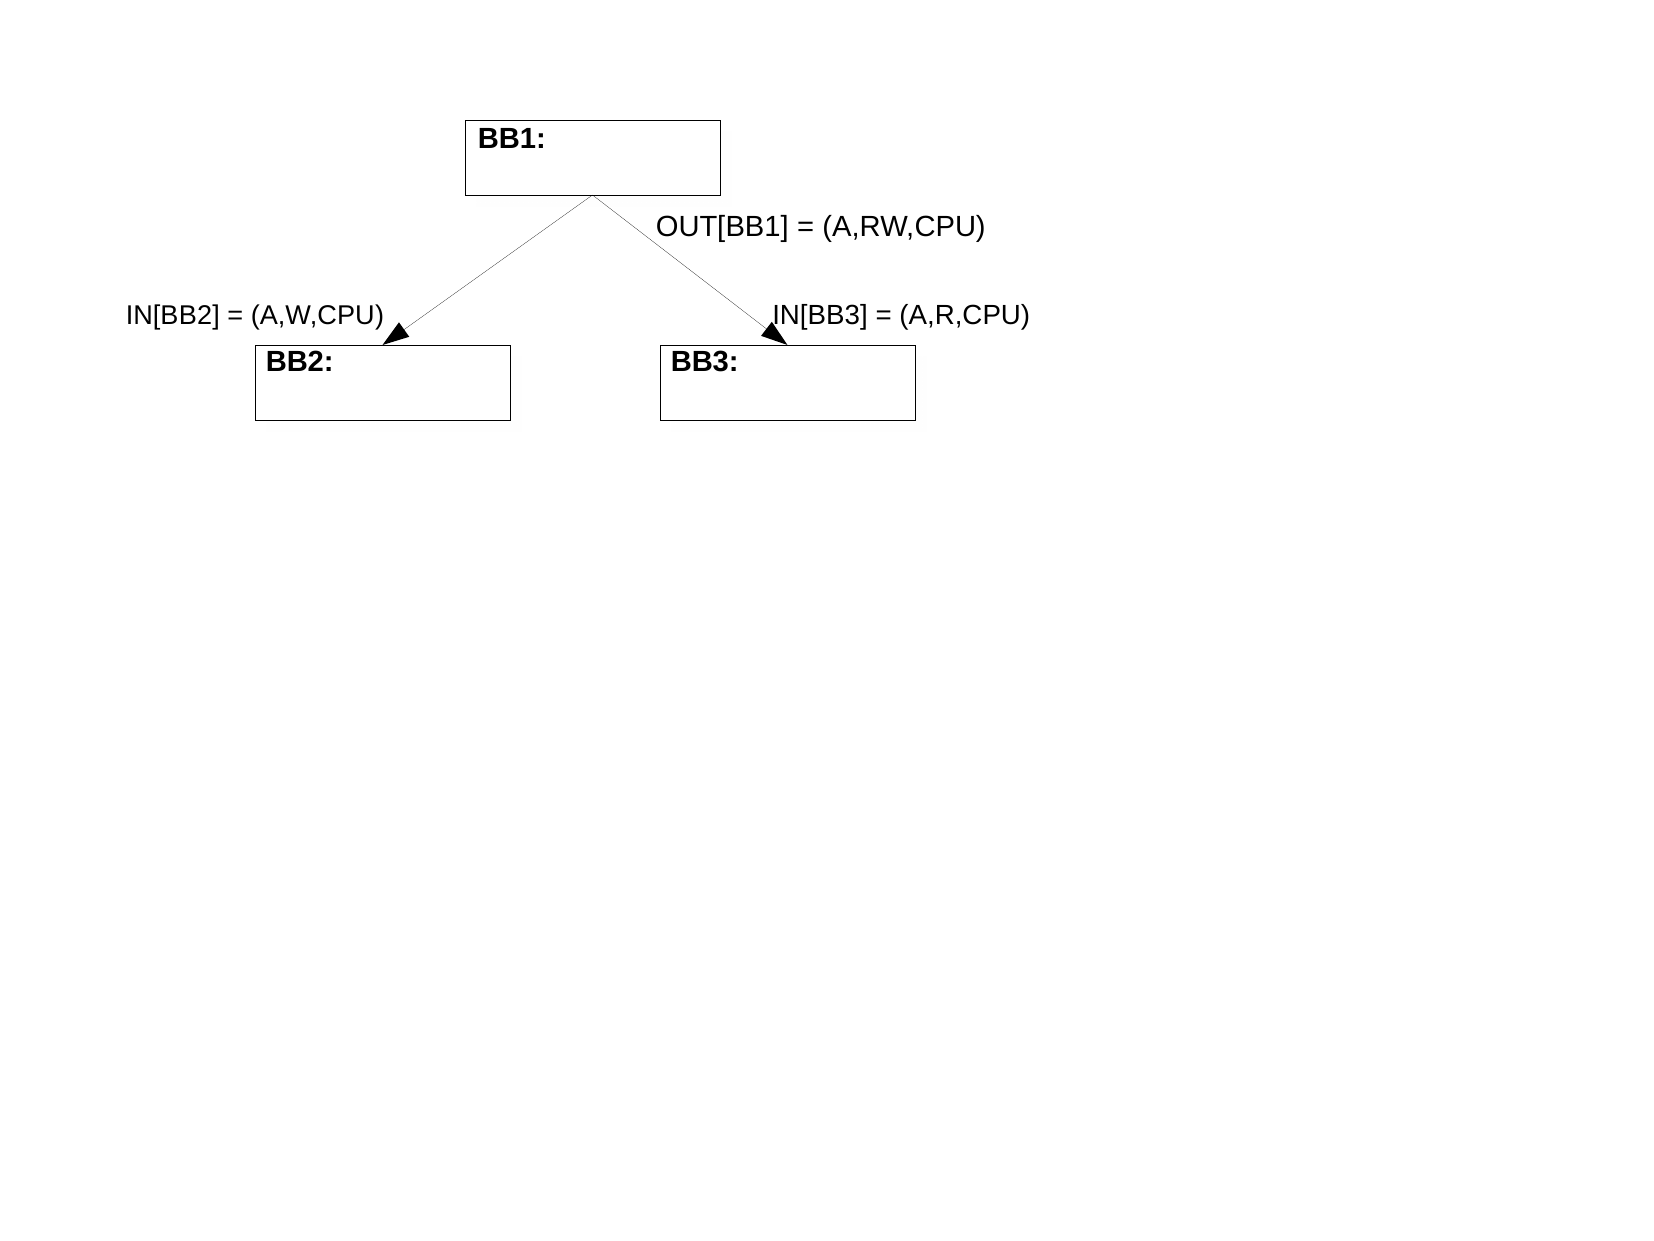

BB1:
OUT[BB1] = (A,RW,CPU)
IN[BB2] = (A,W,CPU)
# IN[BB3] = (A,R,CPU)
BB2:
BB3: